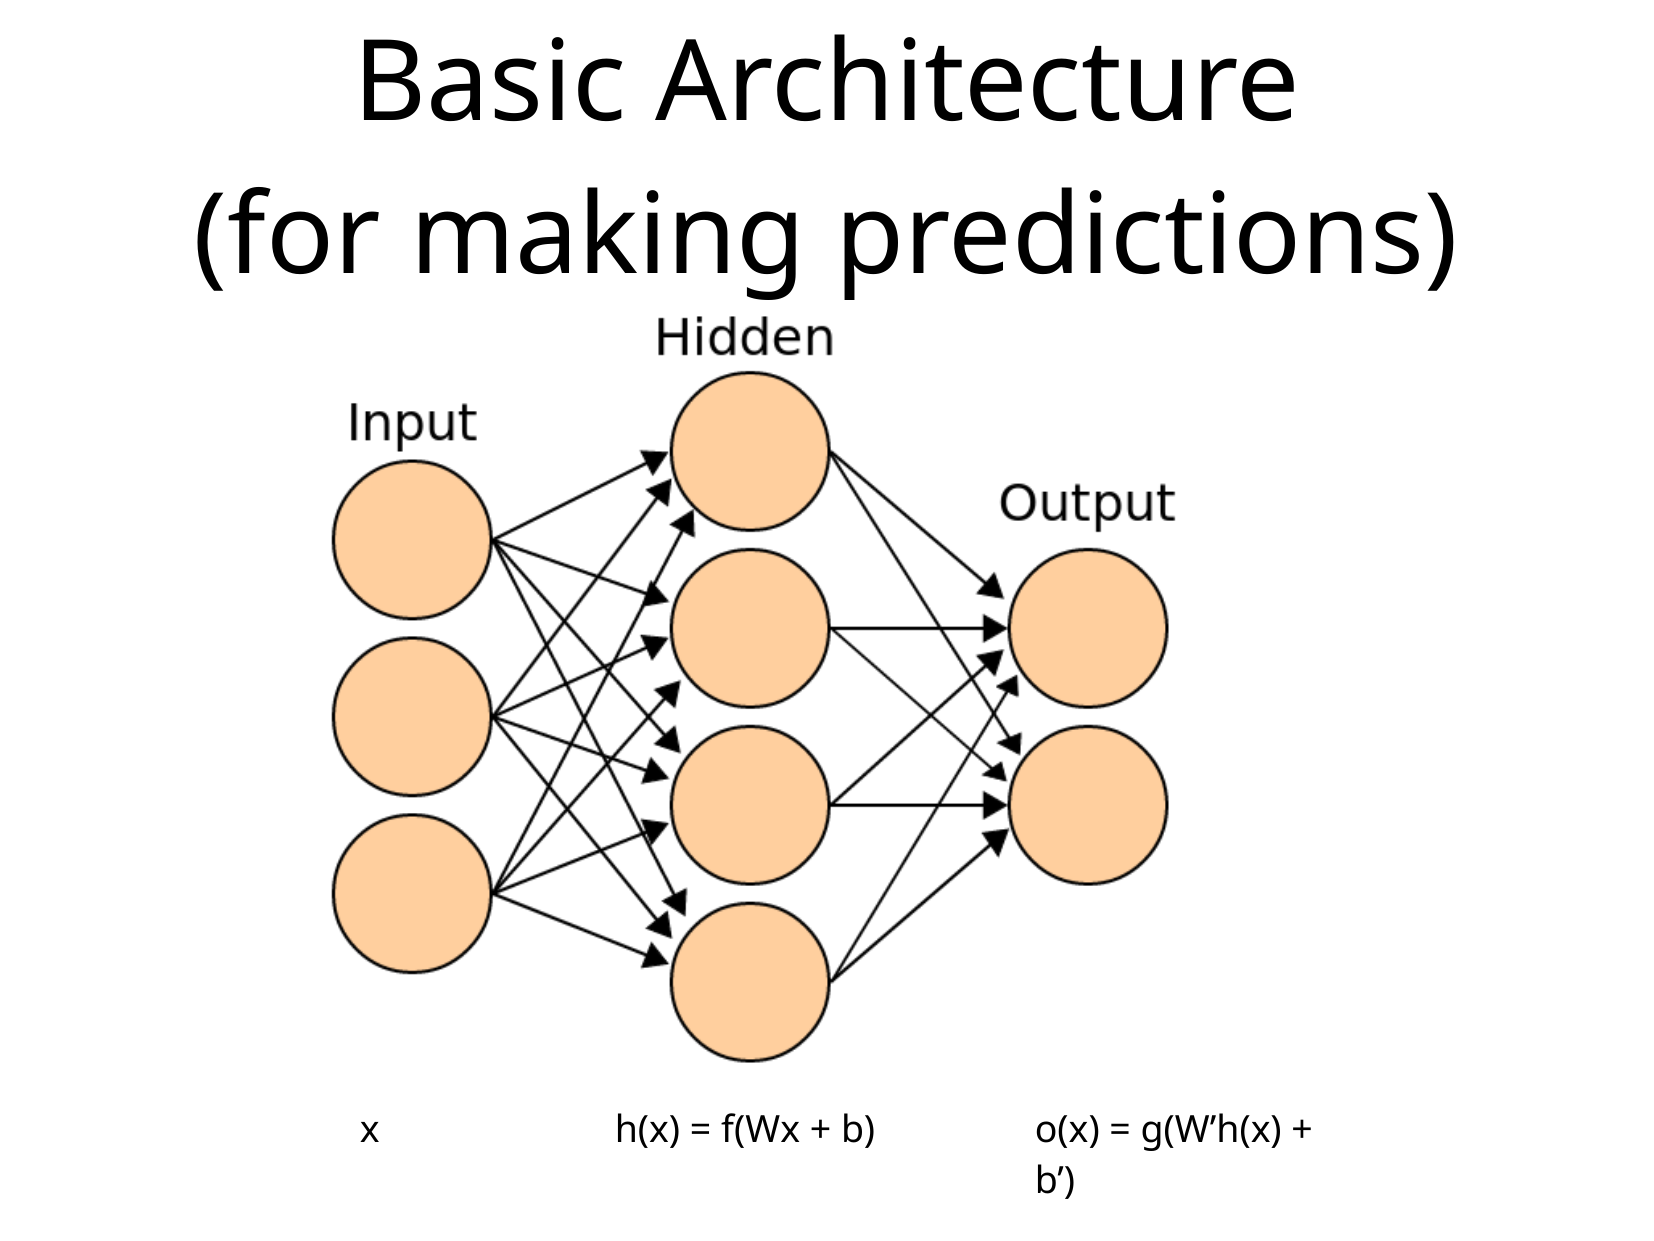

# Basic Architecture (for making predictions)
x
h(x) = f(Wx + b)
o(x) = g(W’h(x) + b’)